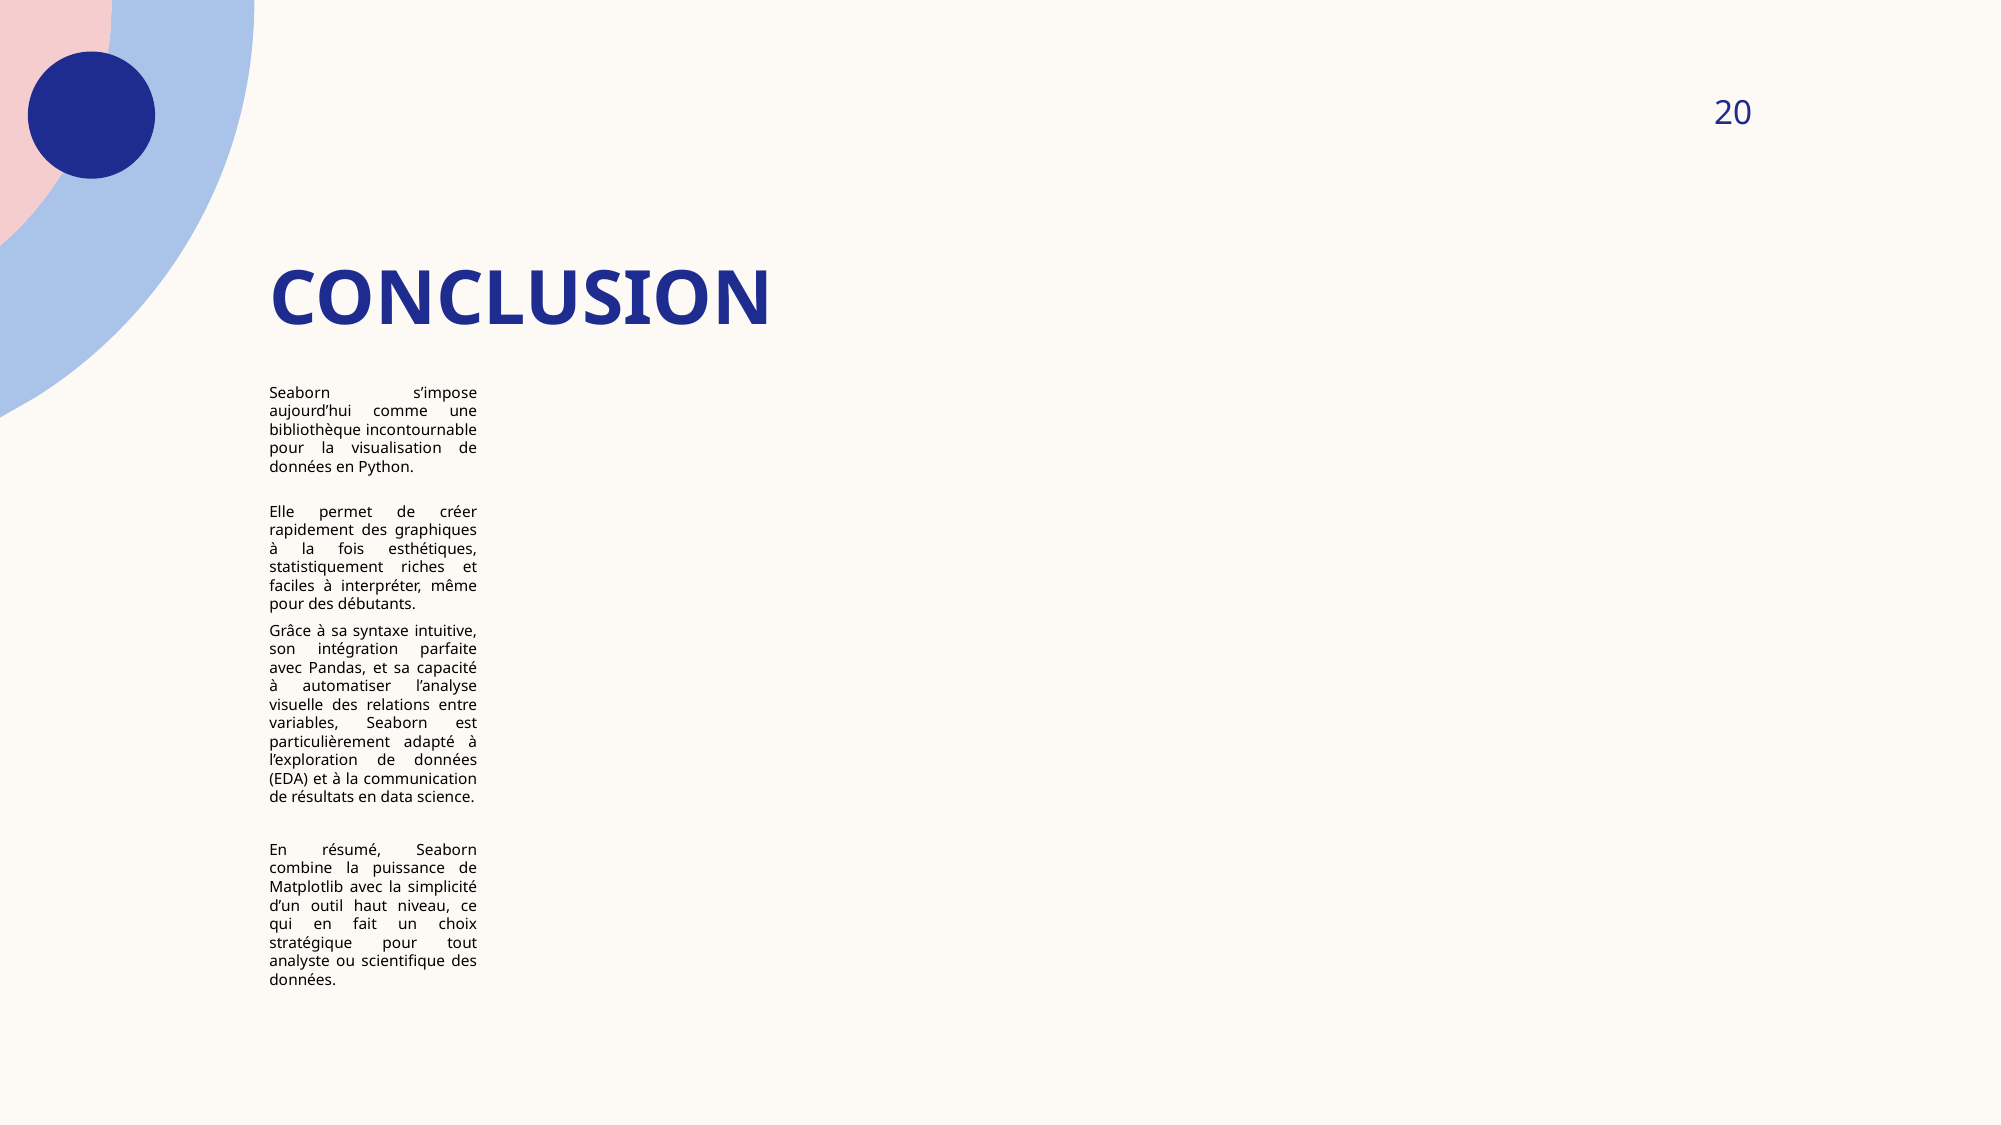

# Conclusion
Seaborn s’impose aujourd’hui comme une bibliothèque incontournable pour la visualisation de données en Python.
Elle permet de créer rapidement des graphiques à la fois esthétiques, statistiquement riches et faciles à interpréter, même pour des débutants.
Grâce à sa syntaxe intuitive, son intégration parfaite avec Pandas, et sa capacité à automatiser l’analyse visuelle des relations entre variables, Seaborn est particulièrement adapté à l’exploration de données (EDA) et à la communication de résultats en data science.
En résumé, Seaborn combine la puissance de Matplotlib avec la simplicité d’un outil haut niveau, ce qui en fait un choix stratégique pour tout analyste ou scientifique des données.